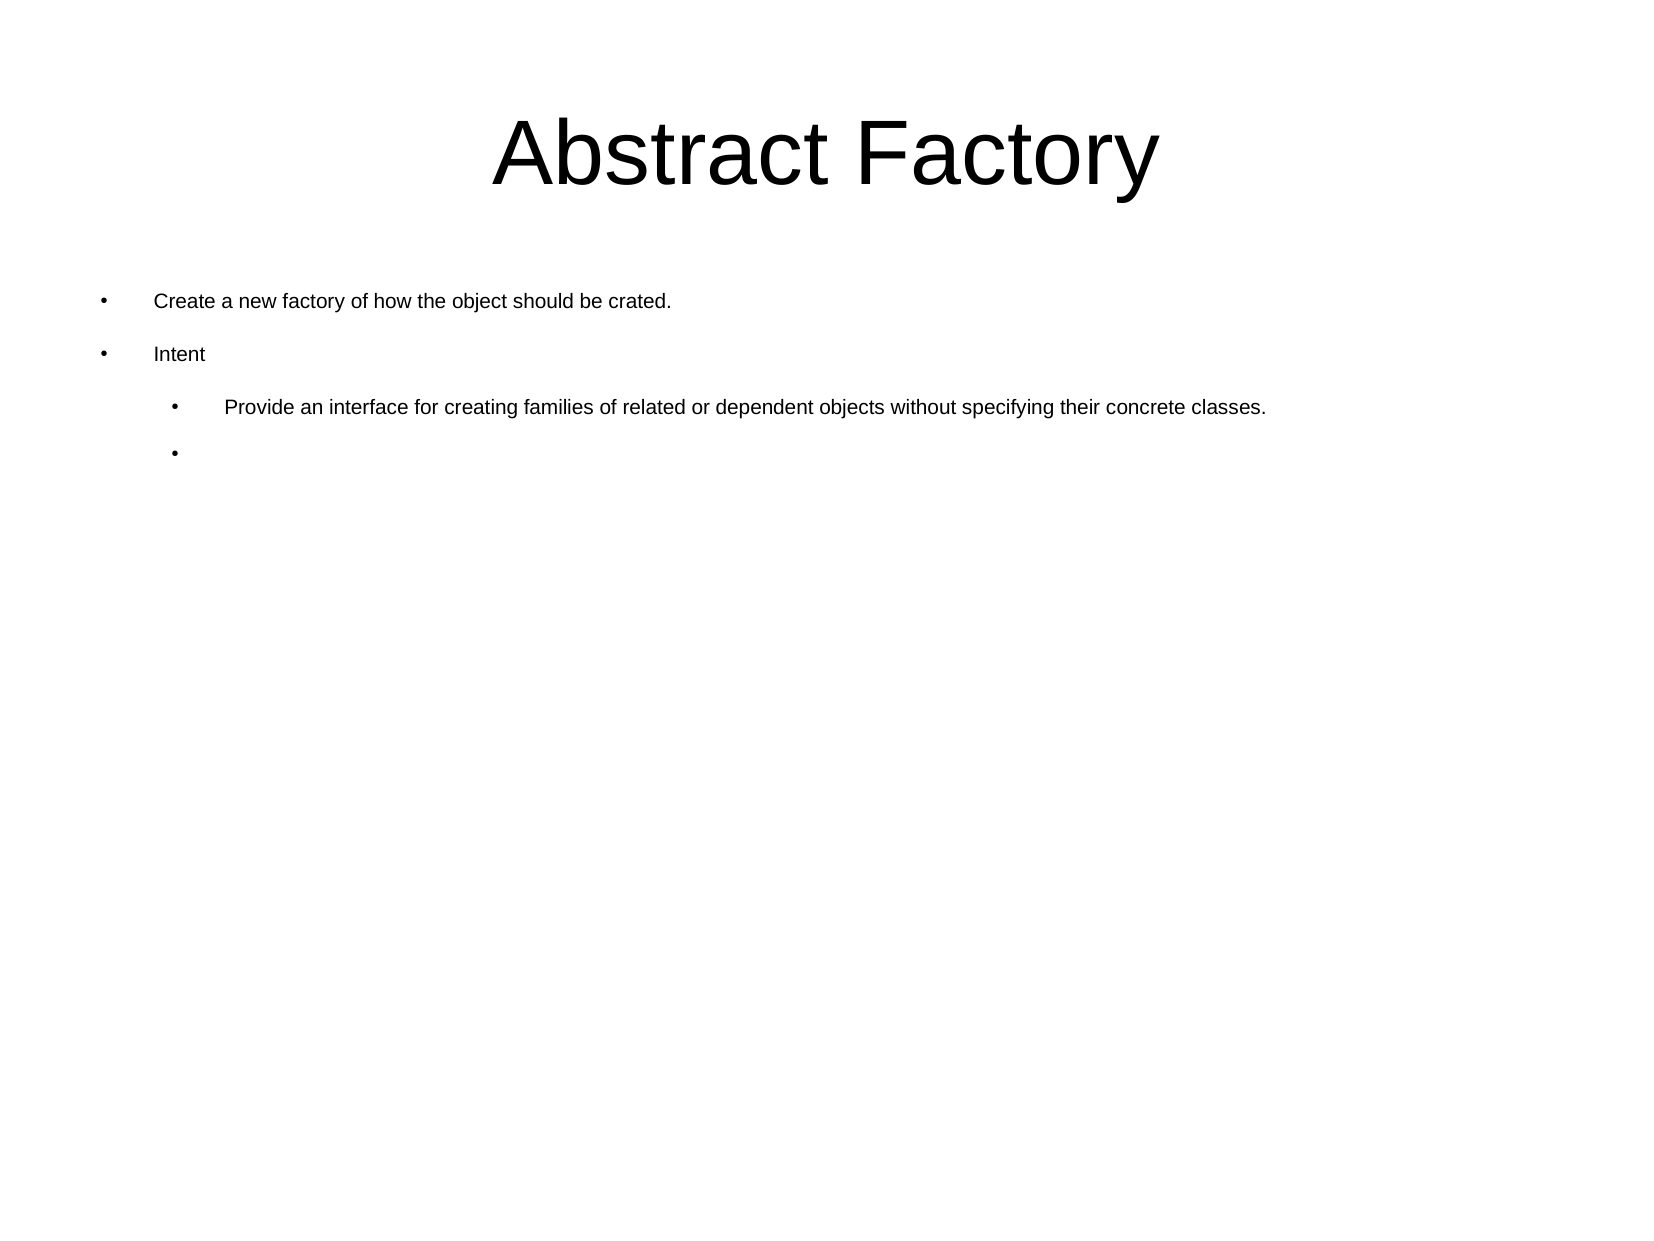

# Abstract Factory
Create a new factory of how the object should be crated.
Intent
Provide an interface for creating families of related or dependent objects without specifying their concrete classes.